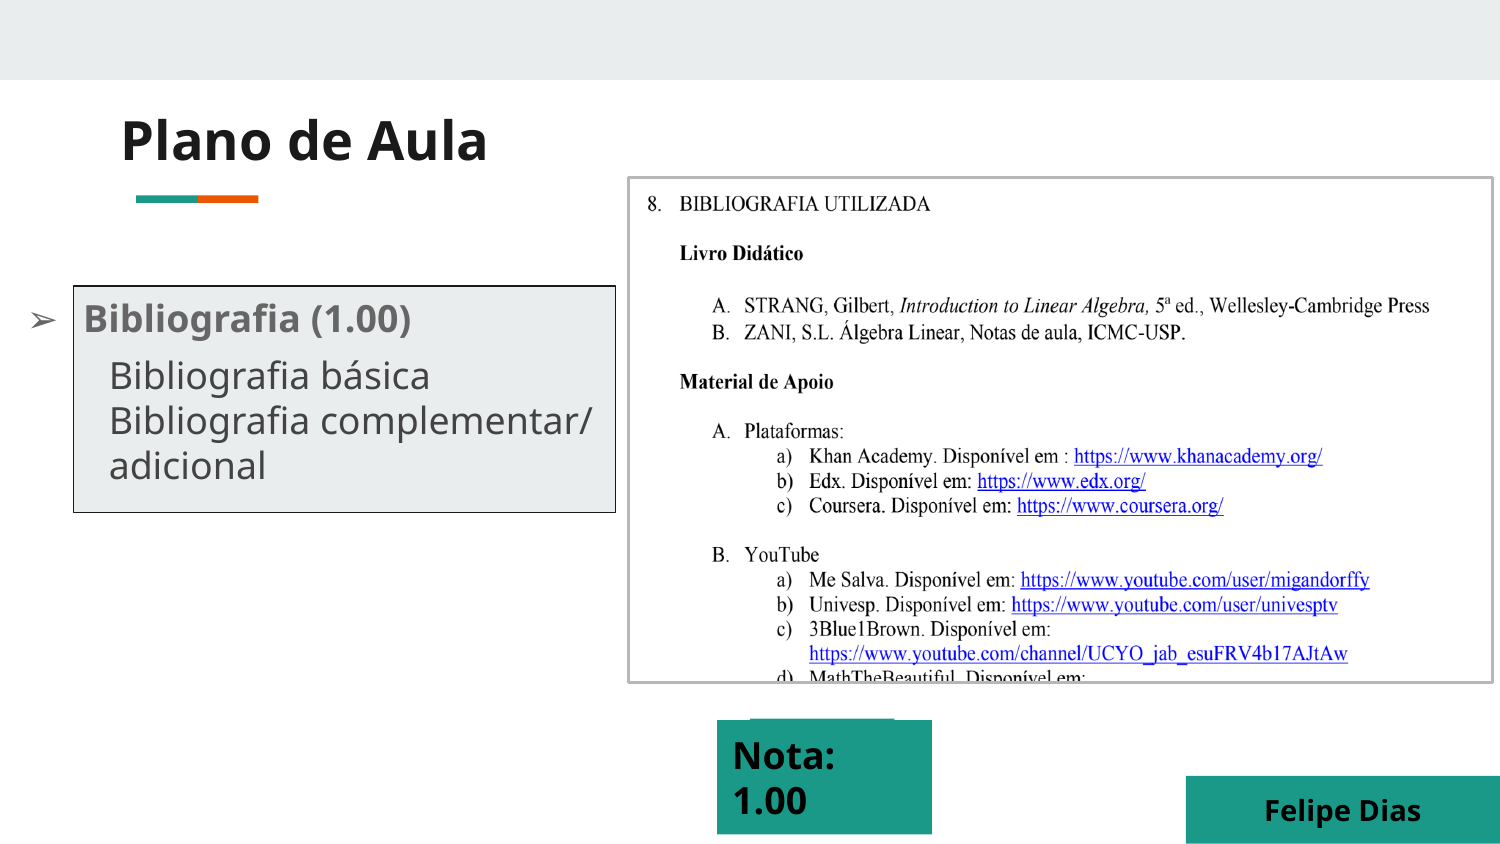

# Plano de Aula
Bibliografia (1.00)
Bibliografia básica
Bibliografia complementar/ adicional
Nota:
Nota: 1.00
Felipe Dias